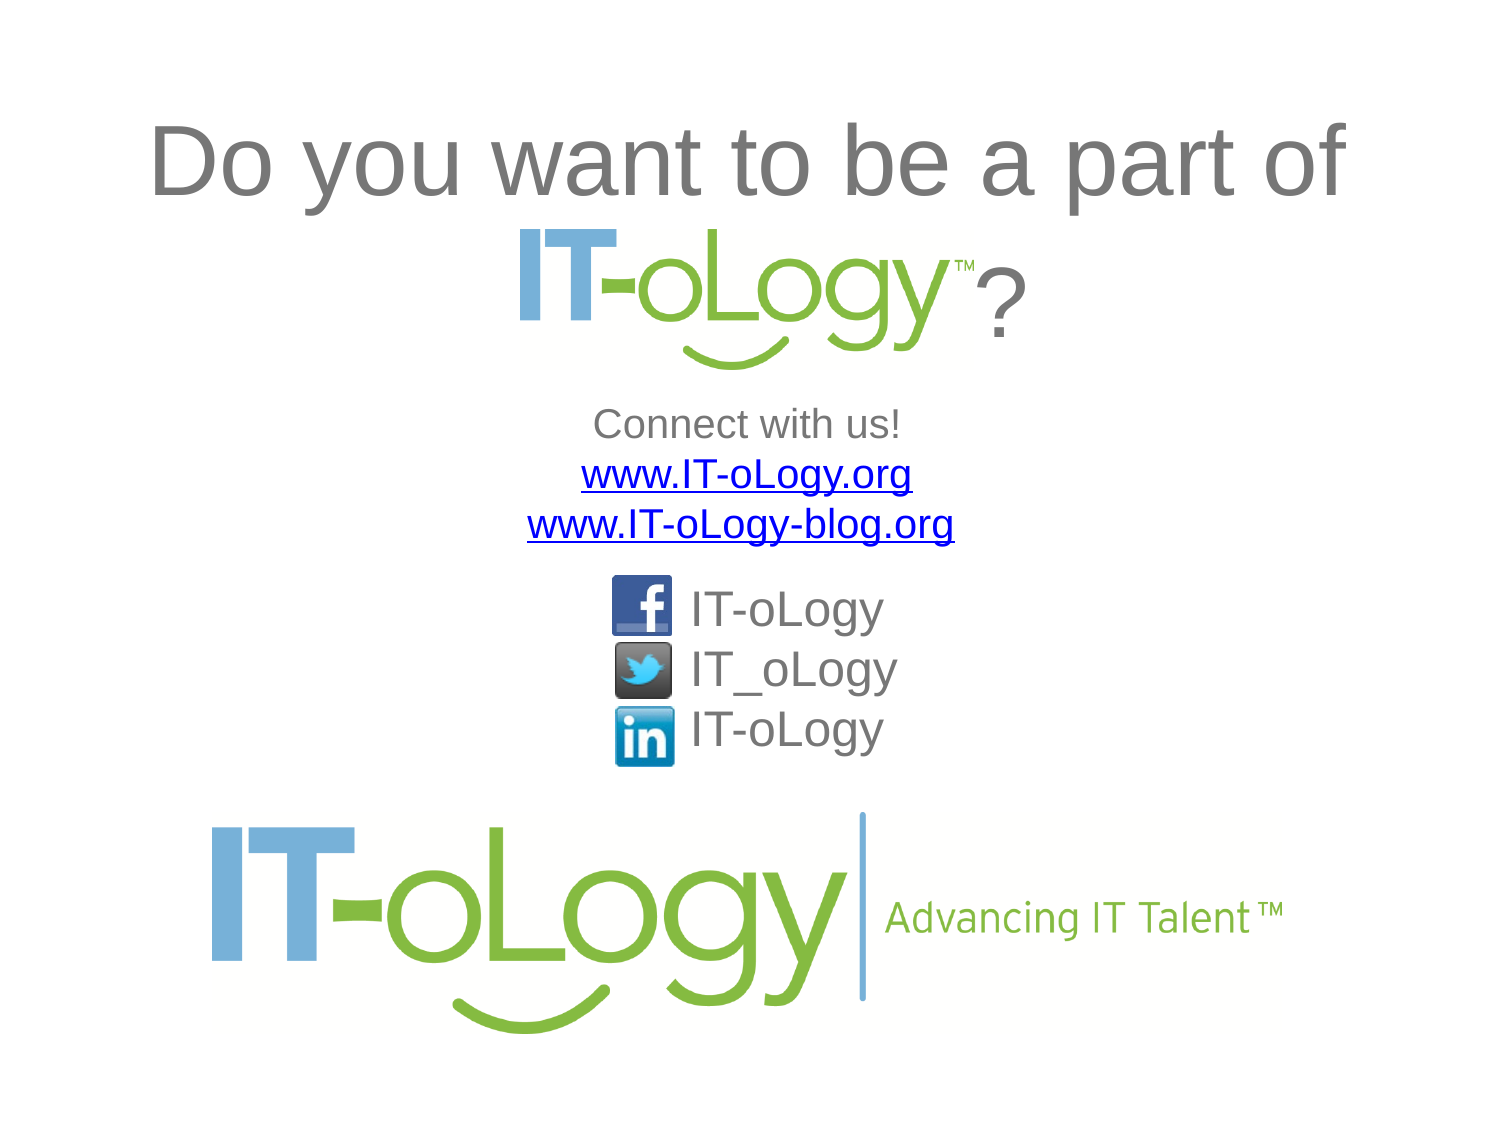

Do you want to be a part of
?
Connect with us!
www.IT-oLogy.org
www.IT-oLogy-blog.org
IT-oLogy
IT_oLogy
IT-oLogy